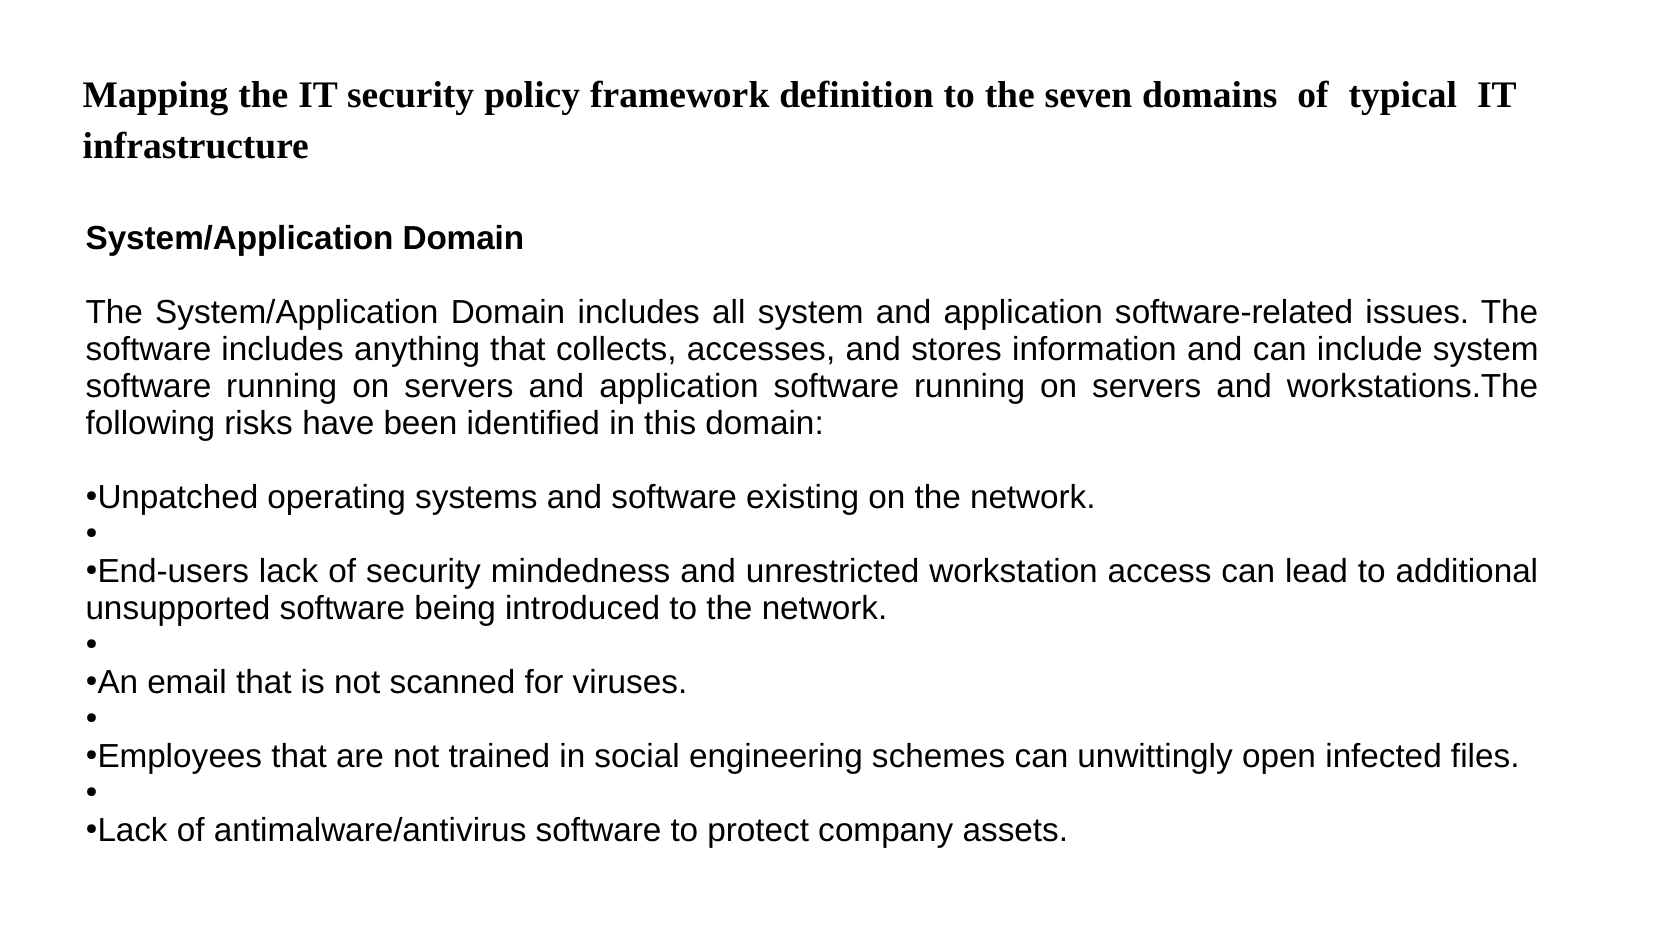

# Mapping the IT security policy framework definition to the seven domains of typical IT infrastructure
System/Application Domain
The System/Application Domain includes all system and application software-related issues. The software includes anything that collects, accesses, and stores information and can include system software running on servers and application software running on servers and workstations.The following risks have been identified in this domain:
Unpatched operating systems and software existing on the network.
End-users lack of security mindedness and unrestricted workstation access can lead to additional unsupported software being introduced to the network.
An email that is not scanned for viruses.
Employees that are not trained in social engineering schemes can unwittingly open infected files.
Lack of antimalware/antivirus software to protect company assets.